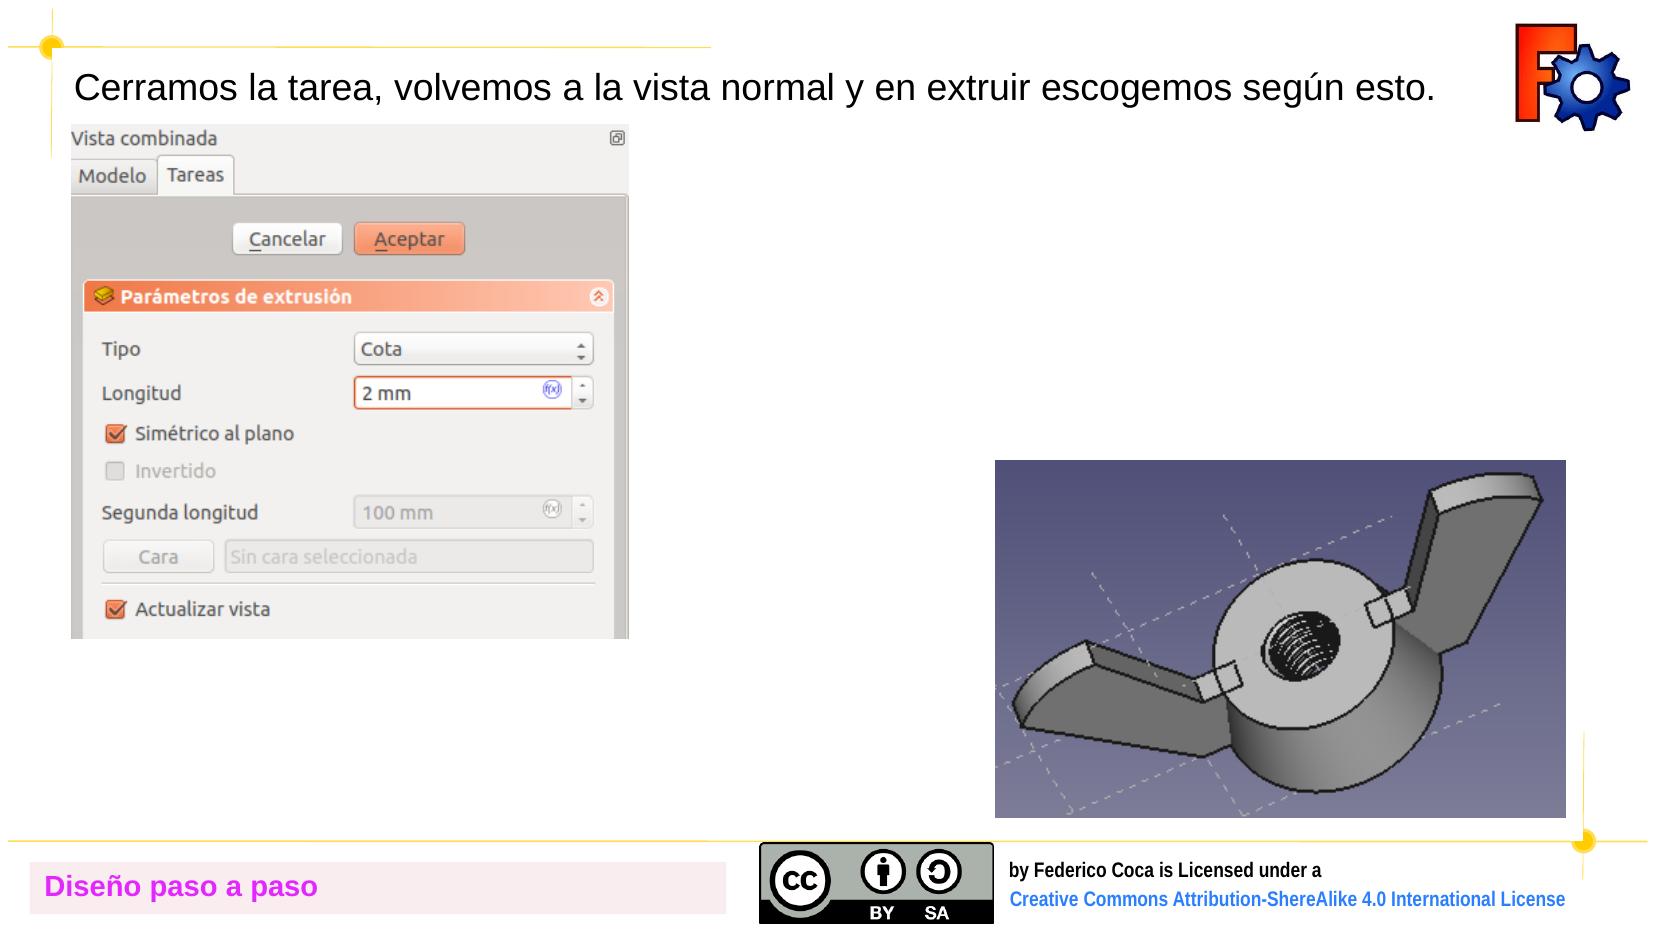

Cerramos la tarea, volvemos a la vista normal y en extruir escogemos según esto.
Diseño paso a paso